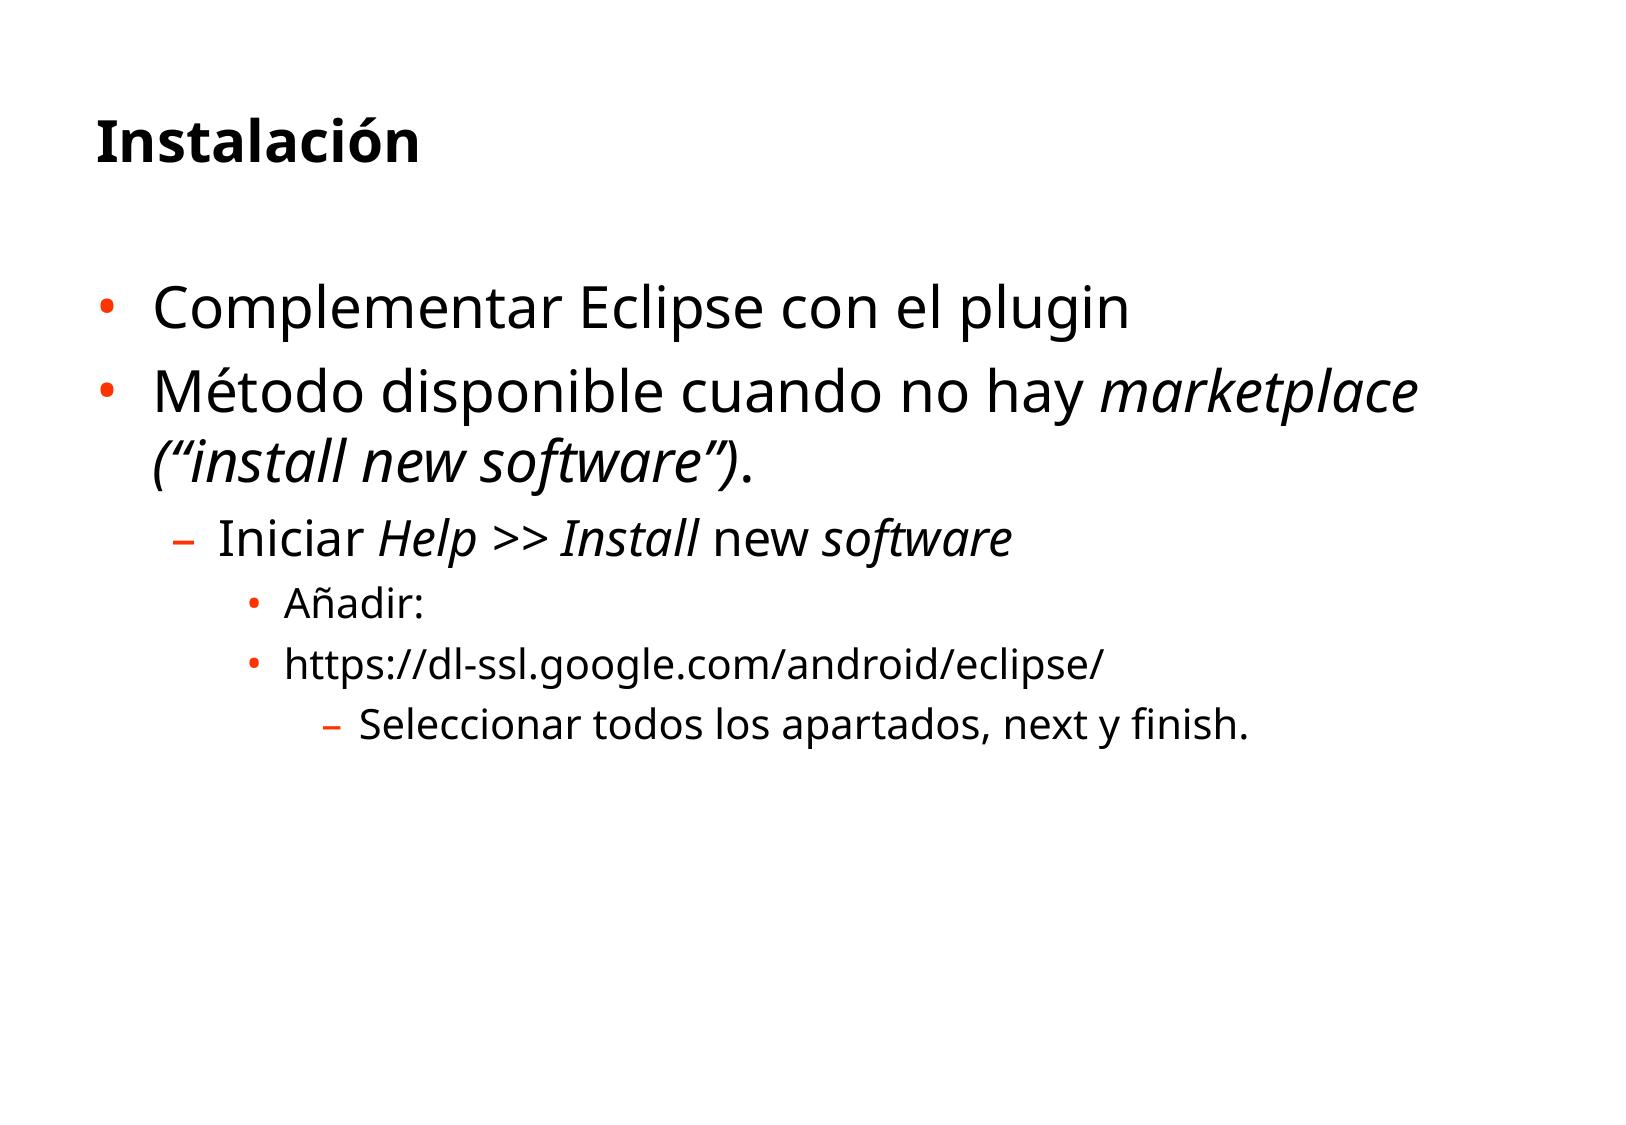

# Instalación
Complementar Eclipse con el plugin
Método disponible cuando no hay marketplace (“install new software”).
Iniciar Help >> Install new software
Añadir:
https://dl-ssl.google.com/android/eclipse/
Seleccionar todos los apartados, next y finish.